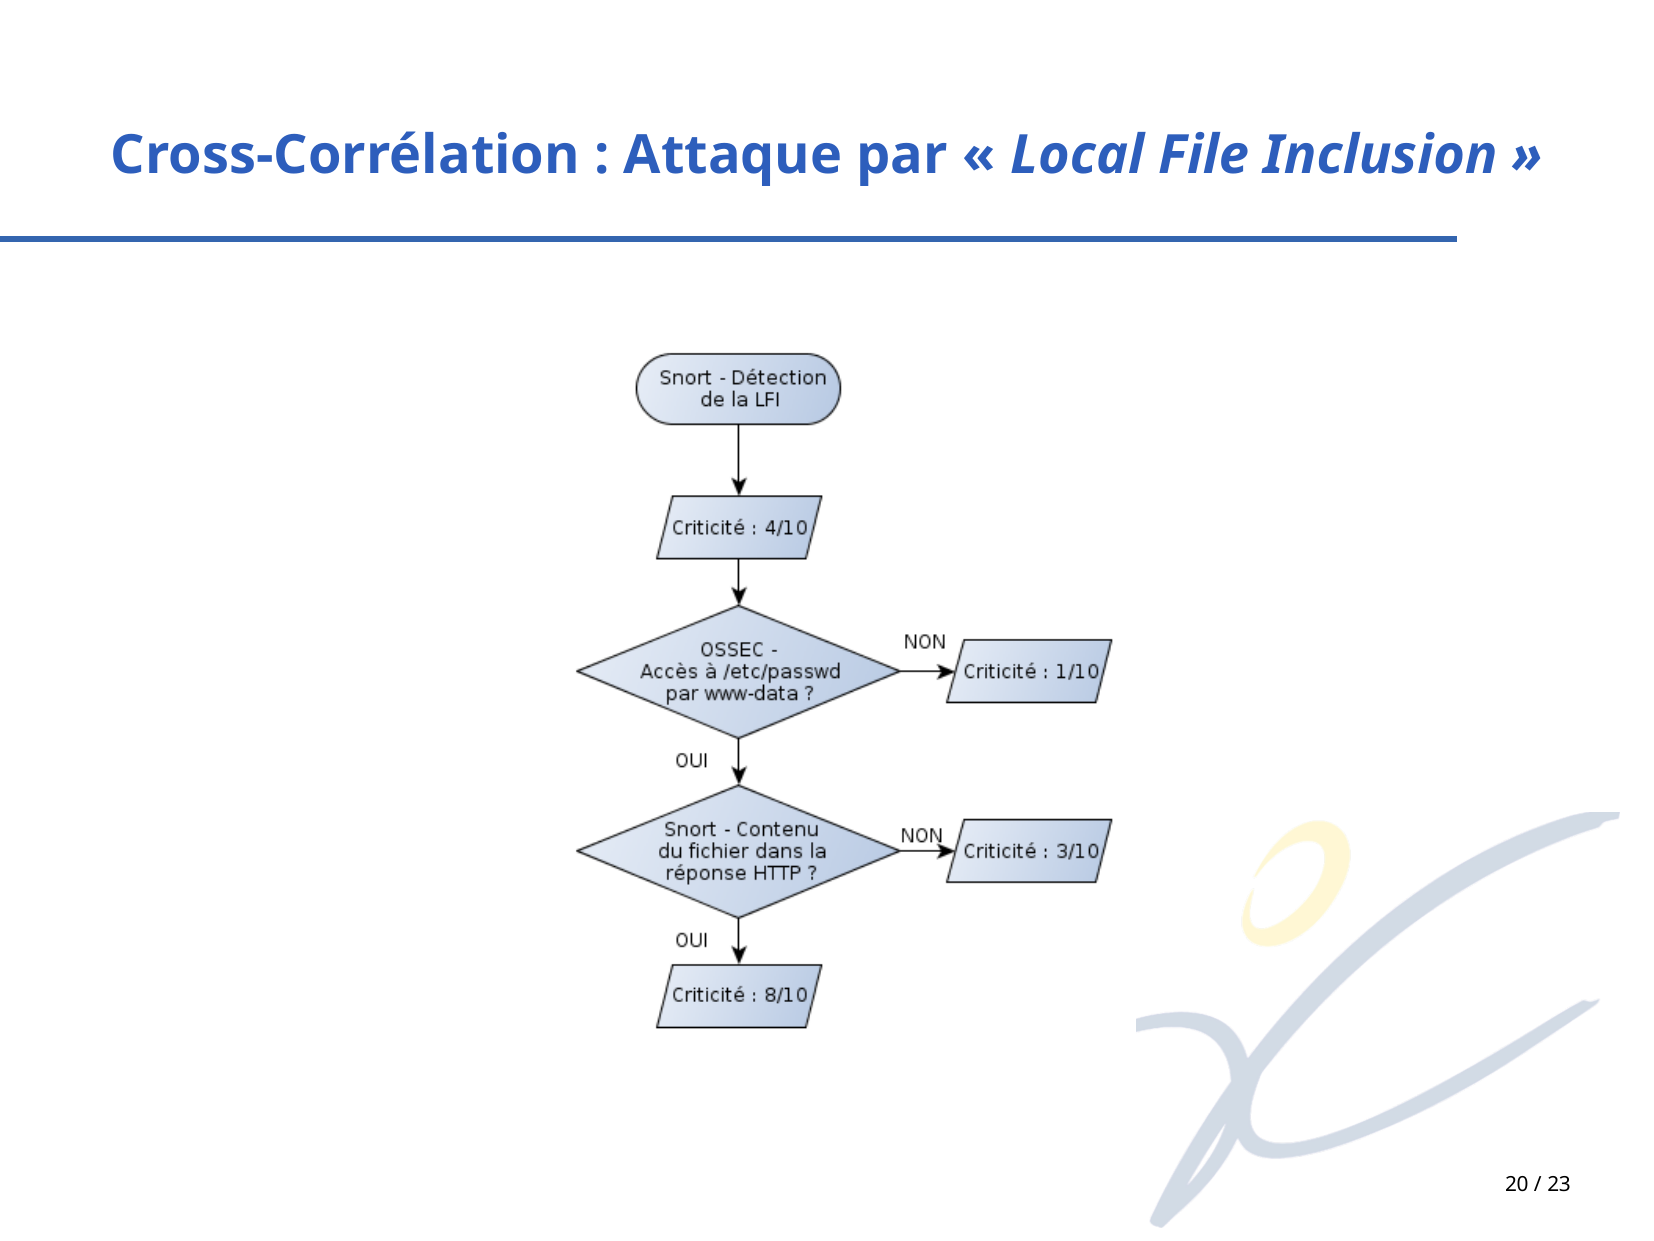

# Cross-Corrélation : Attaque par « Local File Inclusion »
20